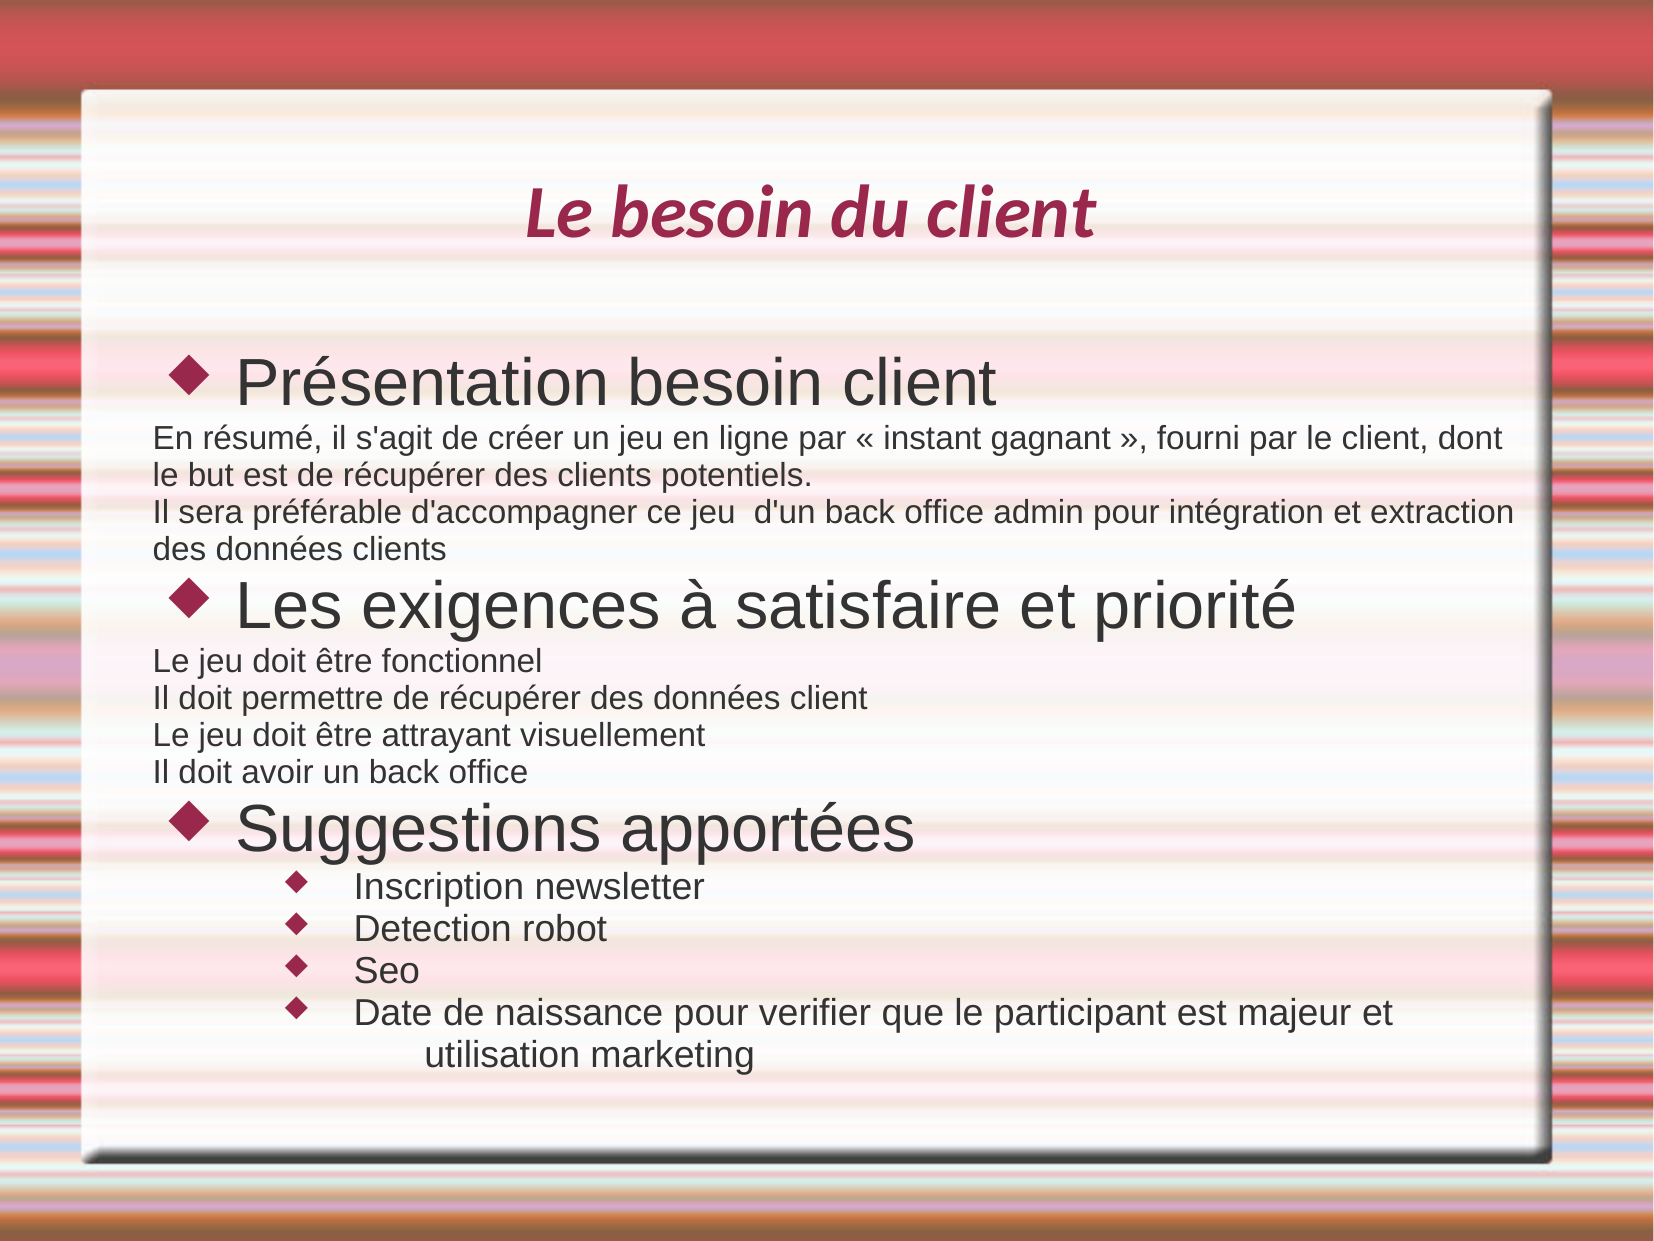

# Le besoin du client
Présentation besoin client
En résumé, il s'agit de créer un jeu en ligne par « instant gagnant », fourni par le client, dont le but est de récupérer des clients potentiels.
Il sera préférable d'accompagner ce jeu d'un back office admin pour intégration et extraction des données clients
Les exigences à satisfaire et priorité
Le jeu doit être fonctionnel
Il doit permettre de récupérer des données client
Le jeu doit être attrayant visuellement
Il doit avoir un back office
Suggestions apportées
Inscription newsletter
Detection robot
Seo
Date de naissance pour verifier que le participant est majeur et utilisation marketing